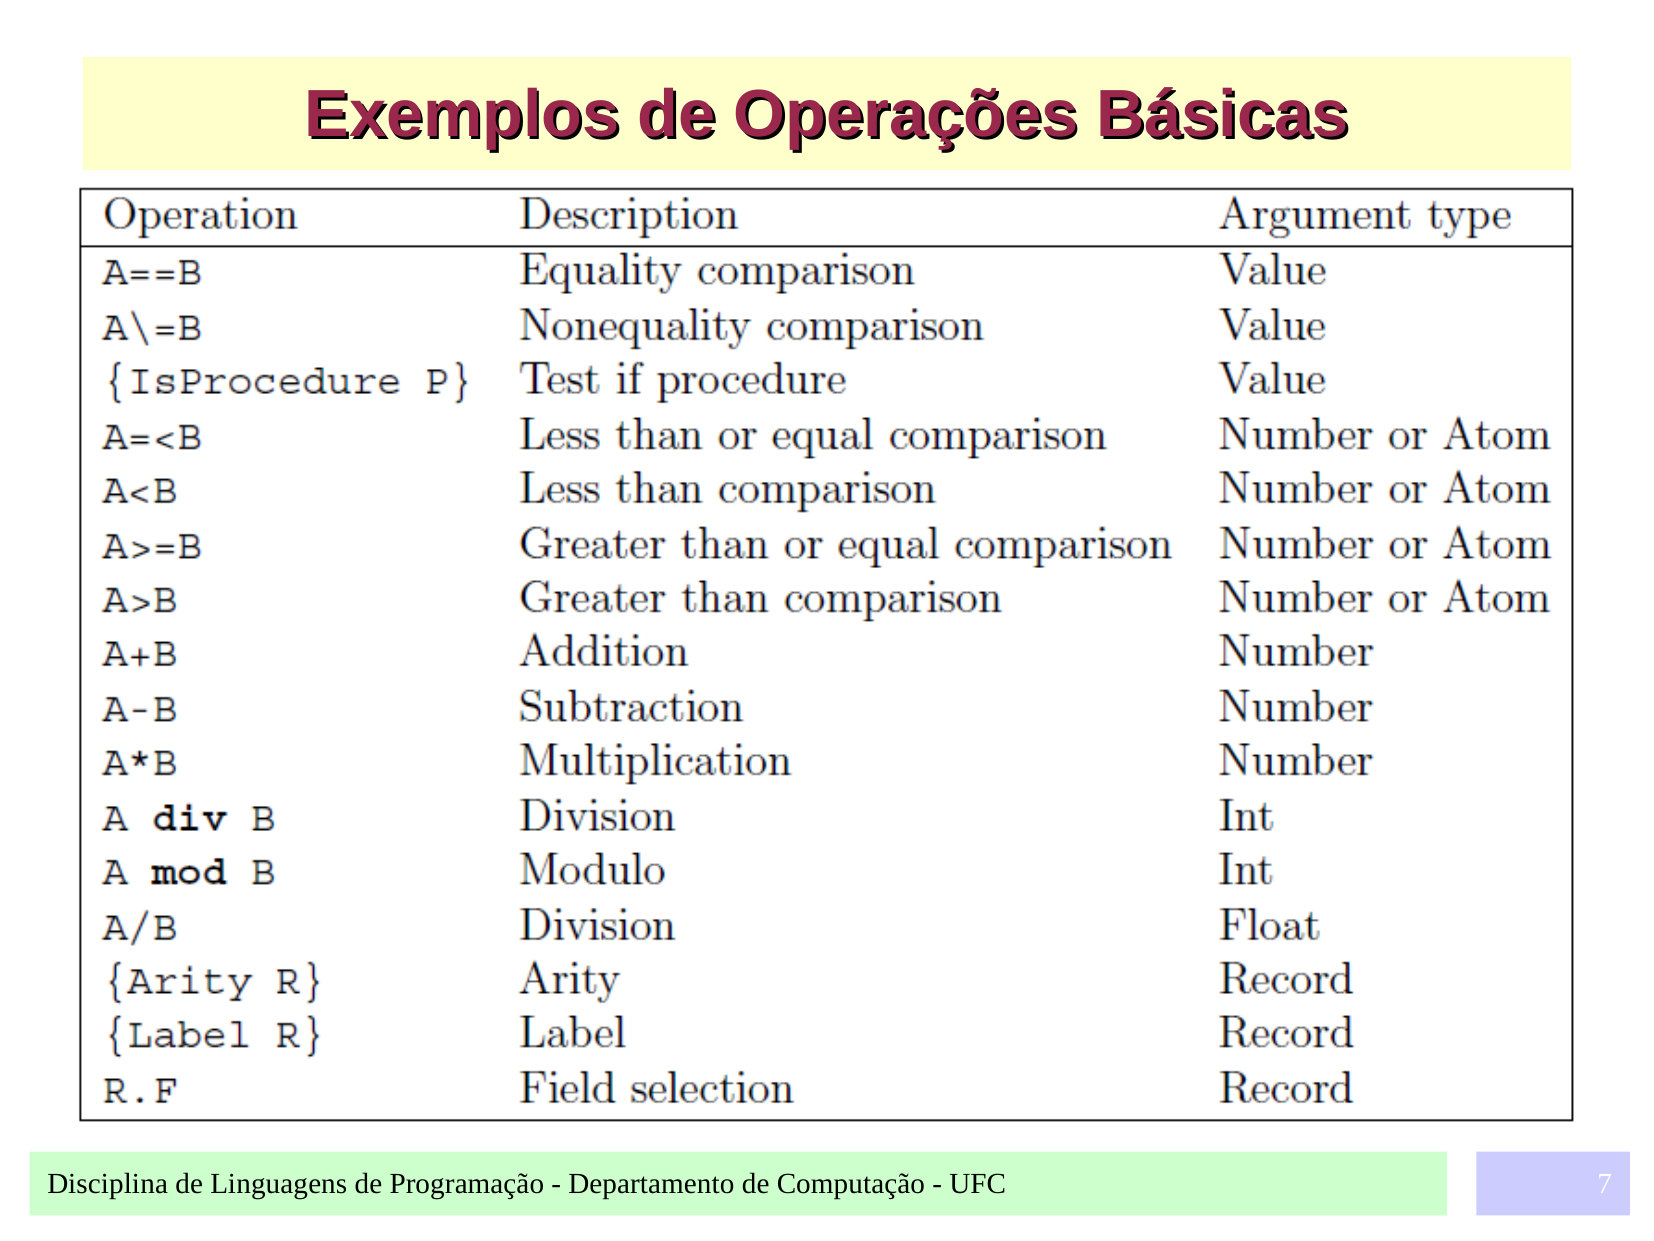

# Exemplos de Operações Básicas
Disciplina de Linguagens de Programação - Departamento de Computação - UFC
7